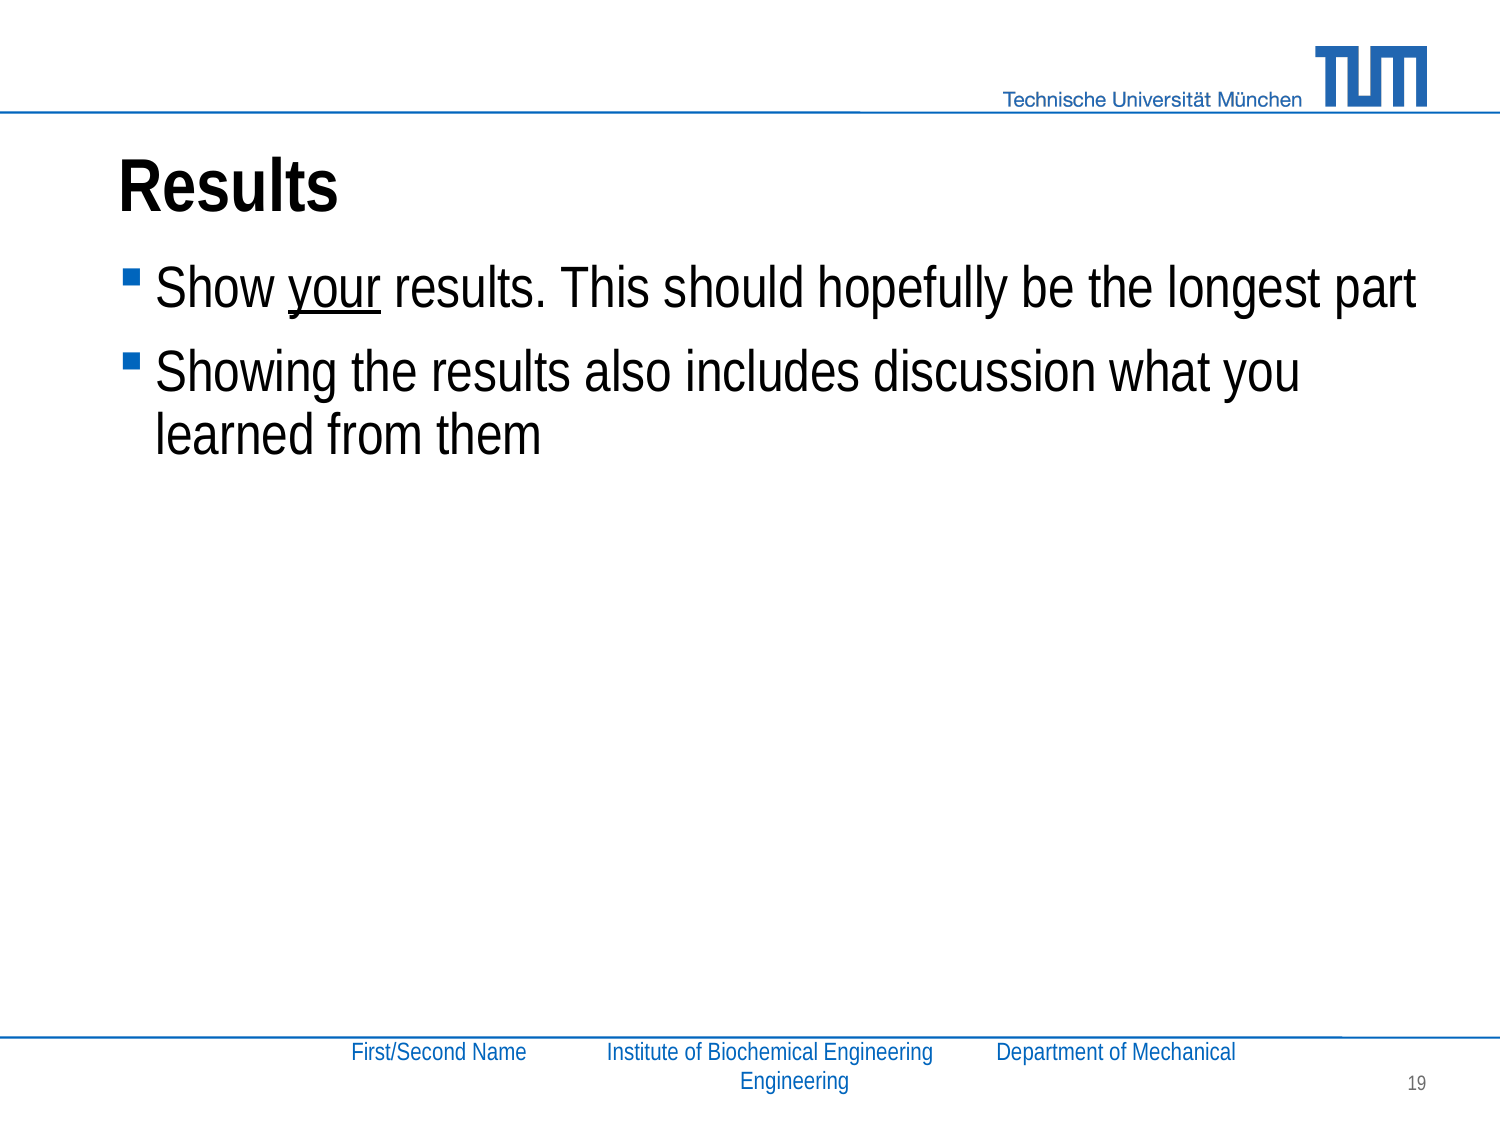

# Results
Show your results. This should hopefully be the longest part
Showing the results also includes discussion what you learned from them
First/Second Name Institute of Biochemical Engineering Department of Mechanical Engineering